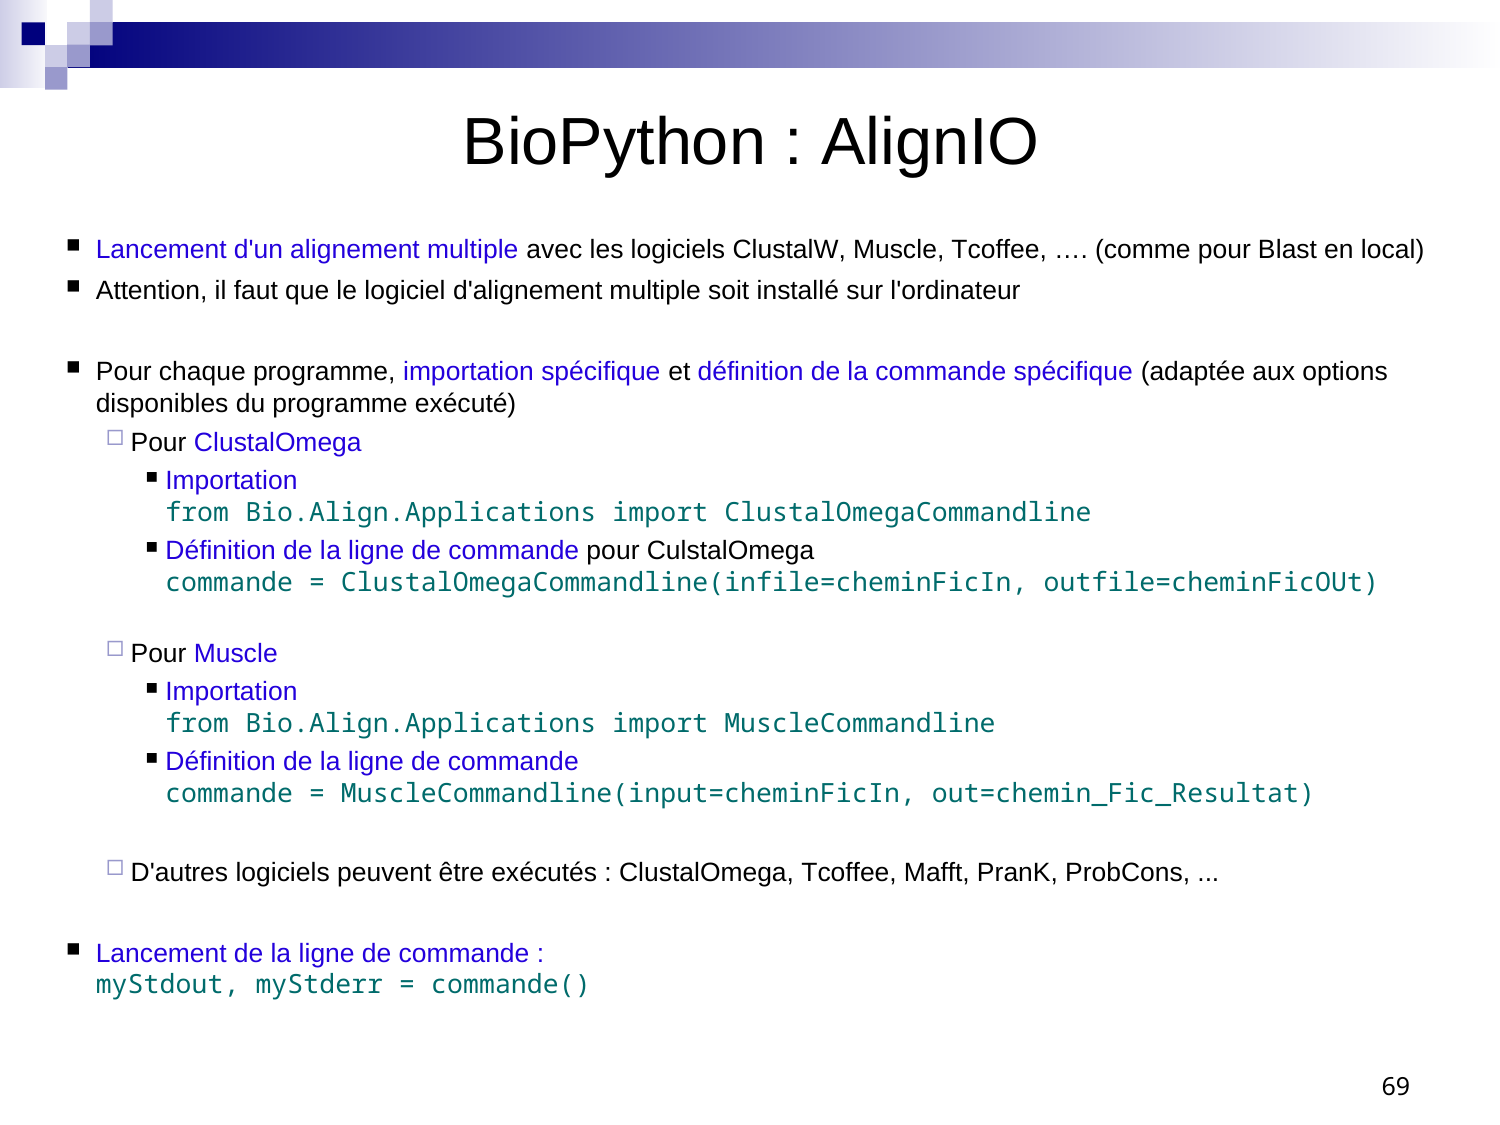

# BioPython : AlignIO
Lancement d'un alignement multiple avec les logiciels ClustalW, Muscle, Tcoffee, …. (comme pour Blast en local)
Attention, il faut que le logiciel d'alignement multiple soit installé sur l'ordinateur
Pour chaque programme, importation spécifique et définition de la commande spécifique (adaptée aux options disponibles du programme exécuté)
Pour ClustalOmega
Importation 
from Bio.Align.Applications import ClustalOmegaCommandline
Définition de la ligne de commande pour CulstalOmega
commande = ClustalOmegaCommandline(infile=cheminFicIn, outfile=cheminFicOUt)
Pour Muscle
Importation
from Bio.Align.Applications import MuscleCommandline
Définition de la ligne de commande
commande = MuscleCommandline(input=cheminFicIn, out=chemin_Fic_Resultat)
D'autres logiciels peuvent être exécutés : ClustalOmega, Tcoffee, Mafft, PranK, ProbCons, ...
Lancement de la ligne de commande :
myStdout, myStderr = commande()
69